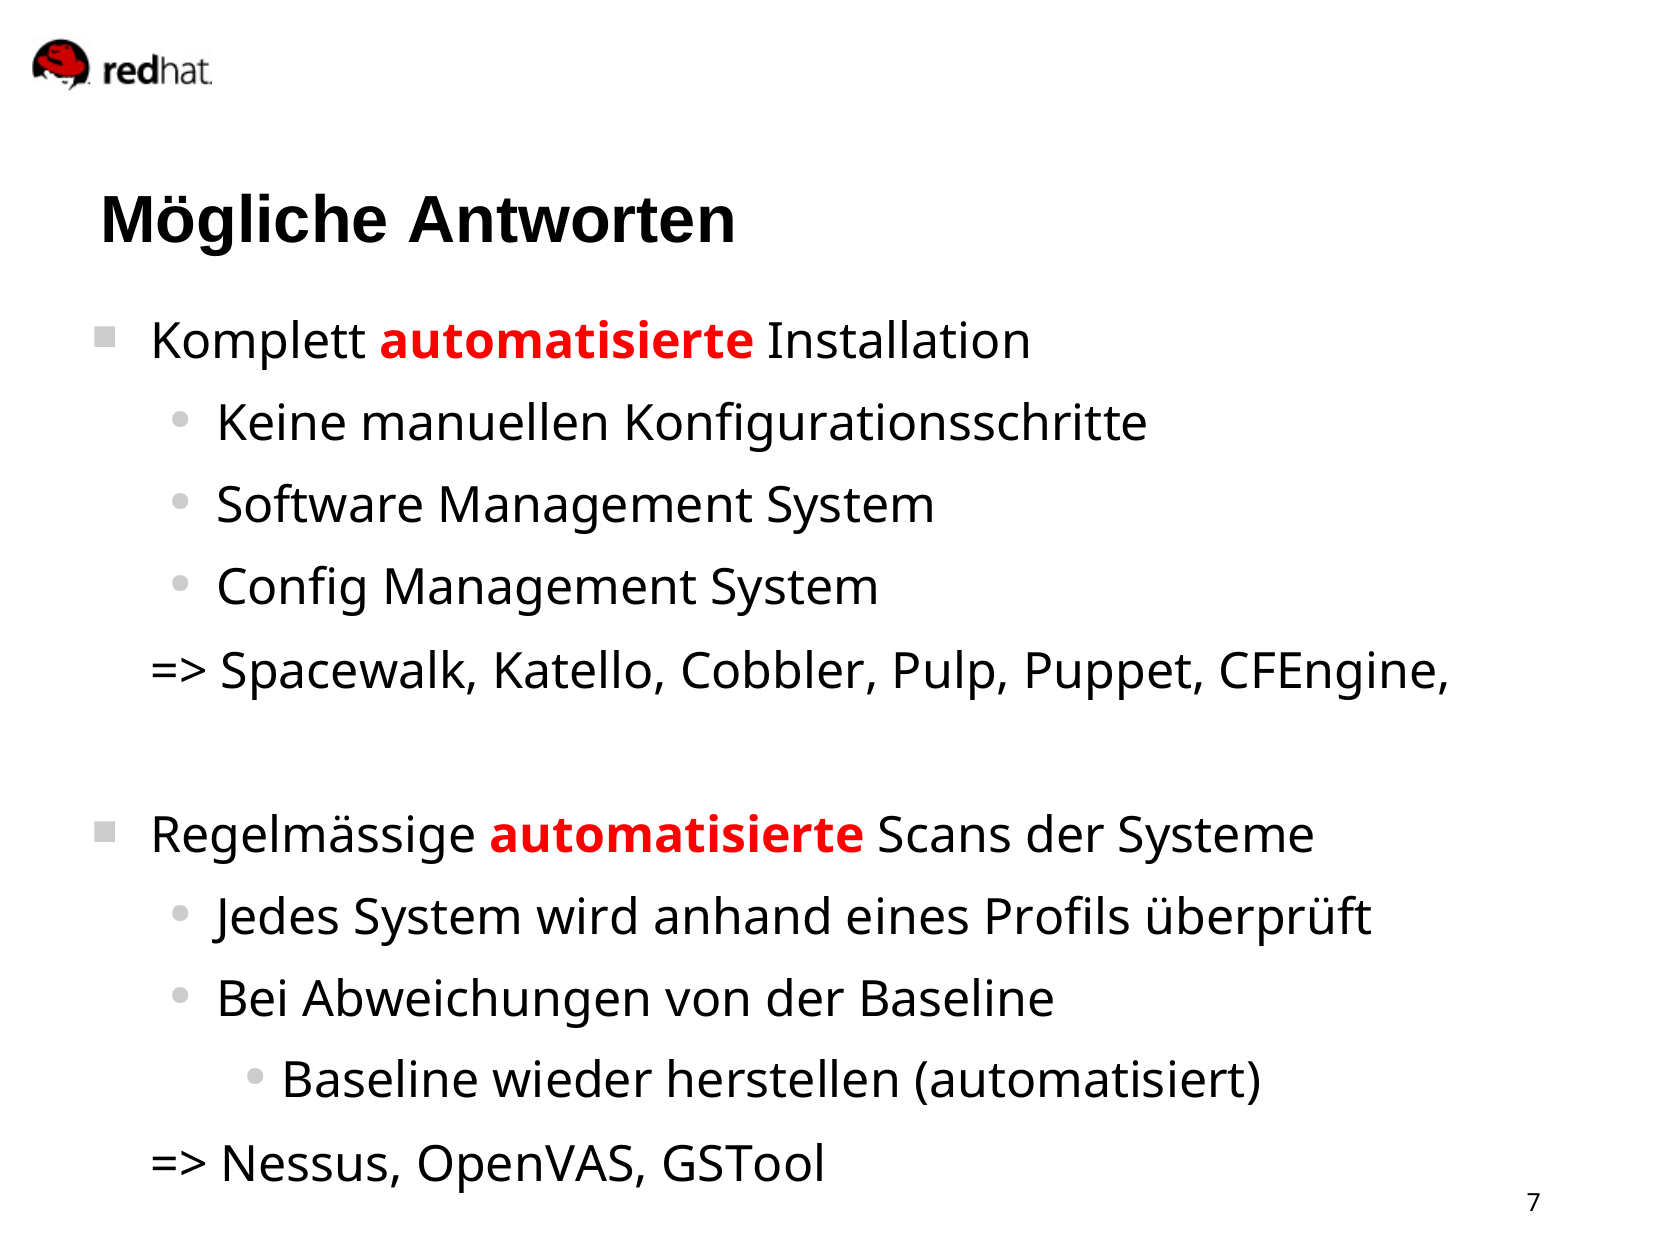

# Mögliche Antworten
Komplett automatisierte Installation
Keine manuellen Konfigurationsschritte
Software Management System
Config Management System
=> Spacewalk, Katello, Cobbler, Pulp, Puppet, CFEngine,
Regelmässige automatisierte Scans der Systeme
Jedes System wird anhand eines Profils überprüft
Bei Abweichungen von der Baseline
Baseline wieder herstellen (automatisiert)
=> Nessus, OpenVAS, GSTool